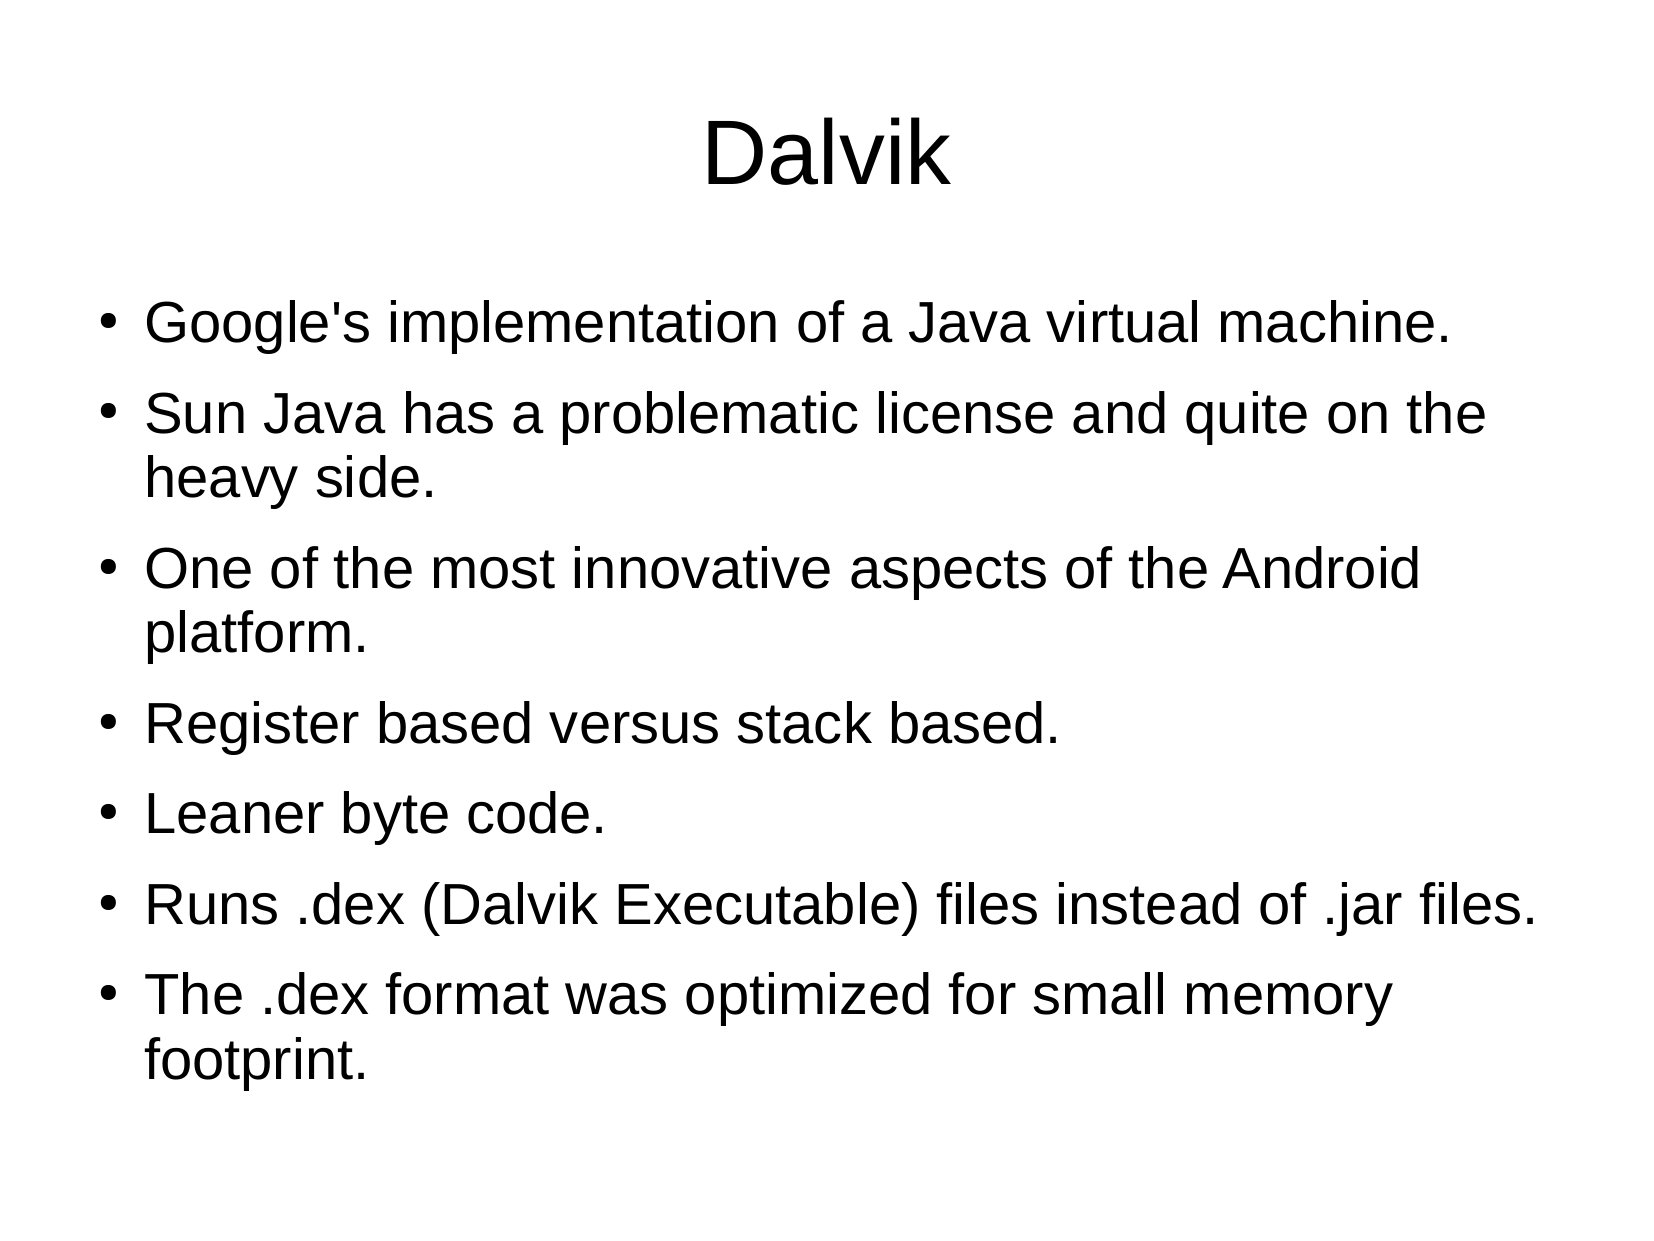

# Dalvik
Google's implementation of a Java virtual machine.
Sun Java has a problematic license and quite on the heavy side.
One of the most innovative aspects of the Android platform.
Register based versus stack based.
Leaner byte code.
Runs .dex (Dalvik Executable) files instead of .jar files.
The .dex format was optimized for small memory footprint.